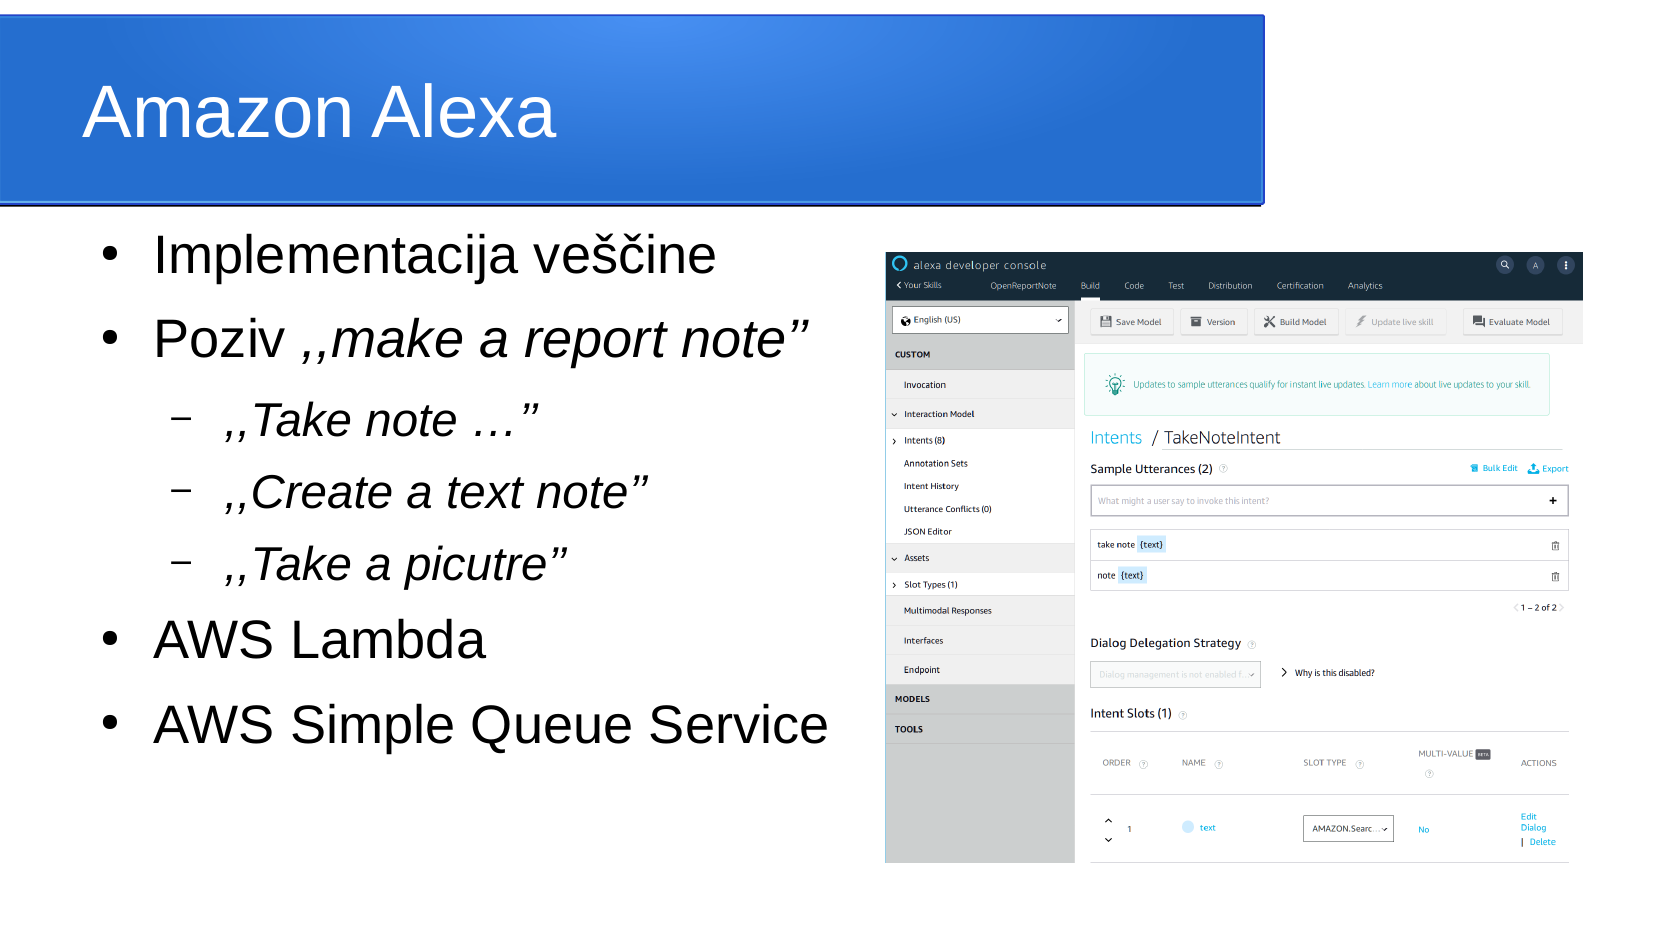

# Amazon Alexa
Implementacija veščine
Poziv ,,make a report note’’
,,Take note …’’
,,Create a text note’’
,,Take a picutre’’
AWS Lambda
AWS Simple Queue Service